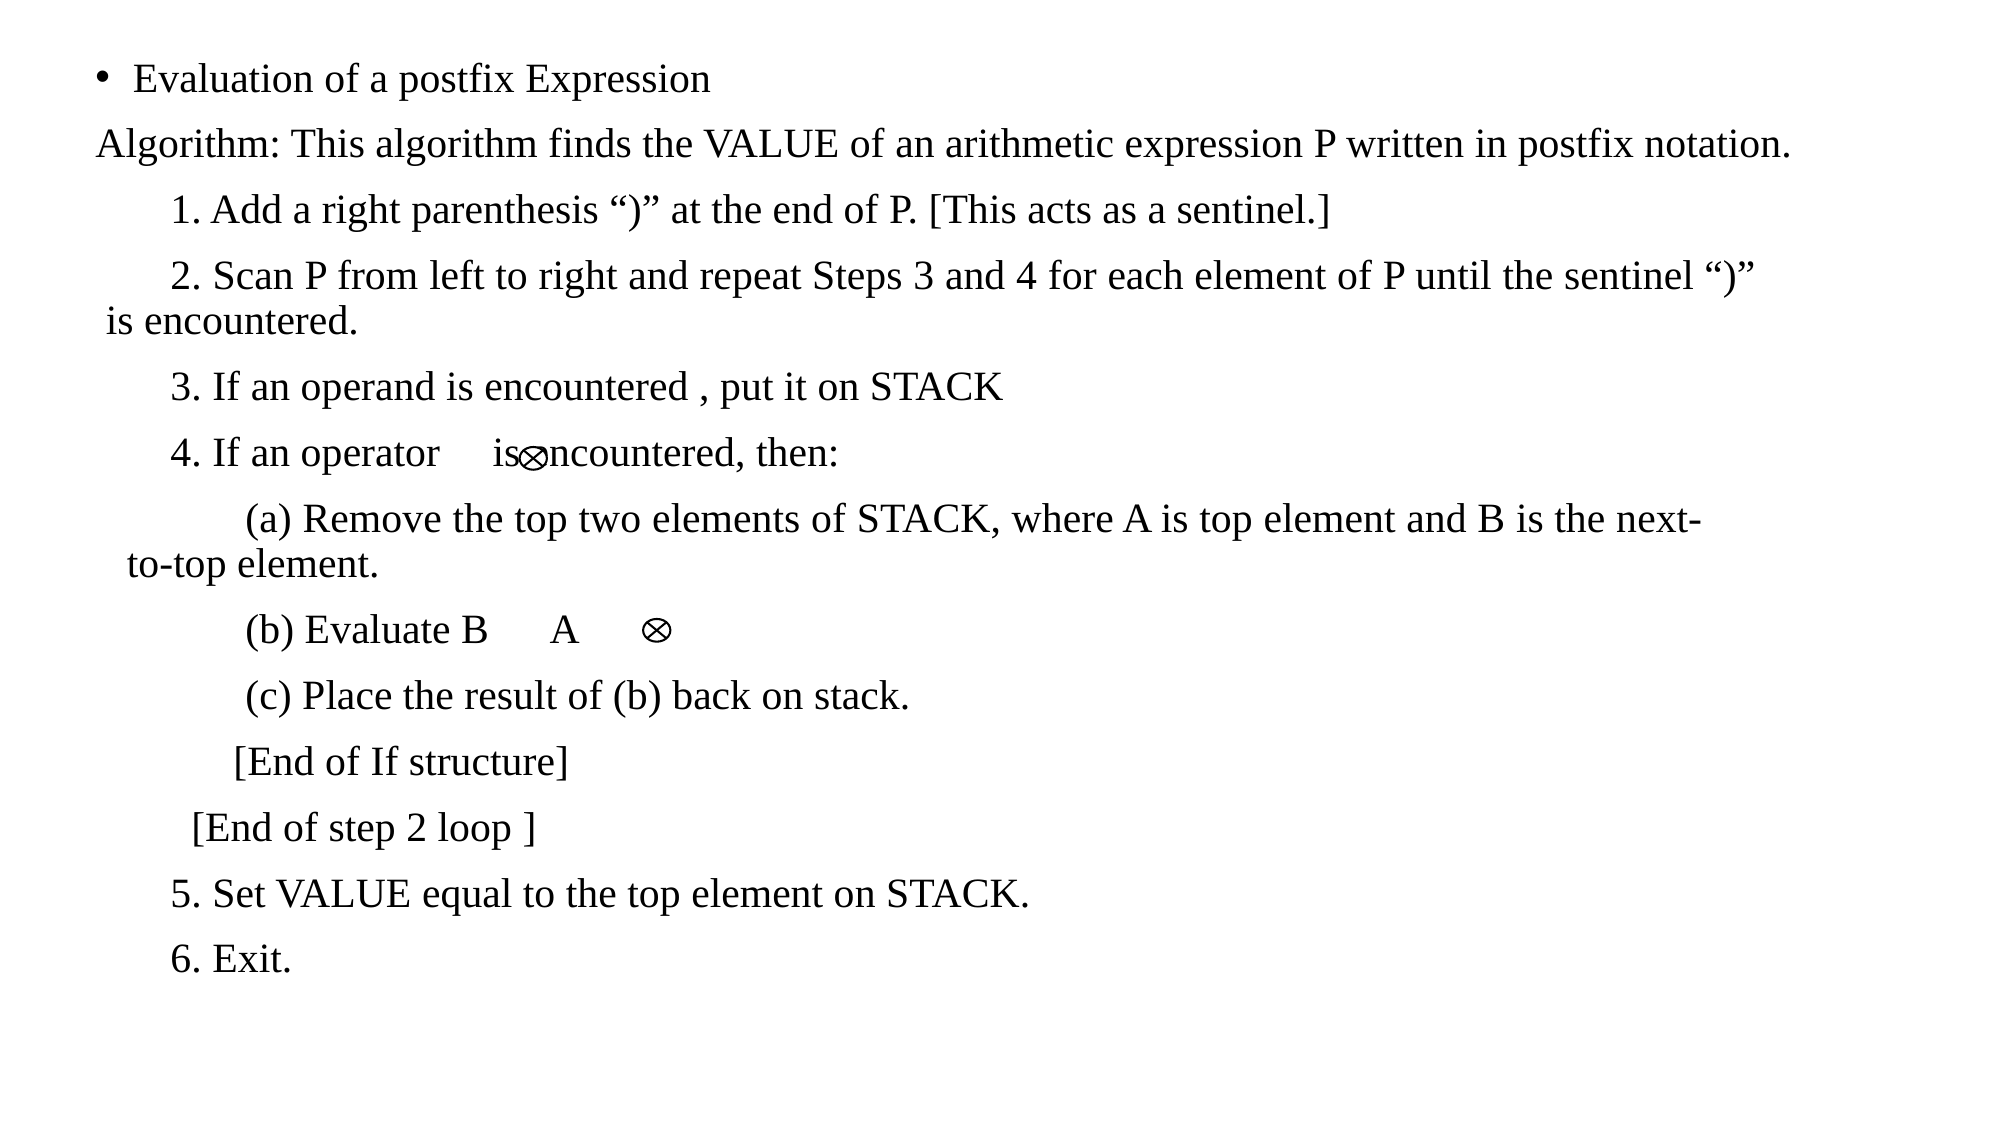

# Evaluation of a postfix Expression
Algorithm: This algorithm finds the VALUE of an arithmetic expression P written in postfix notation.
	1. Add a right parenthesis “)” at the end of P. [This acts as a sentinel.]
	2. Scan P from left to right and repeat Steps 3 and 4 for each element of P until the sentinel “)” 	 is encountered.
	3. If an operand is encountered , put it on STACK
	4. If an operator is encountered, then:
		(a) Remove the top two elements of STACK, where A is top element and B is the next- 		 to-top element.
		(b) Evaluate B A
		(c) Place the result of (b) back on stack.
	 [End of If structure]
	 [End of step 2 loop ]
	5. Set VALUE equal to the top element on STACK.
	6. Exit.